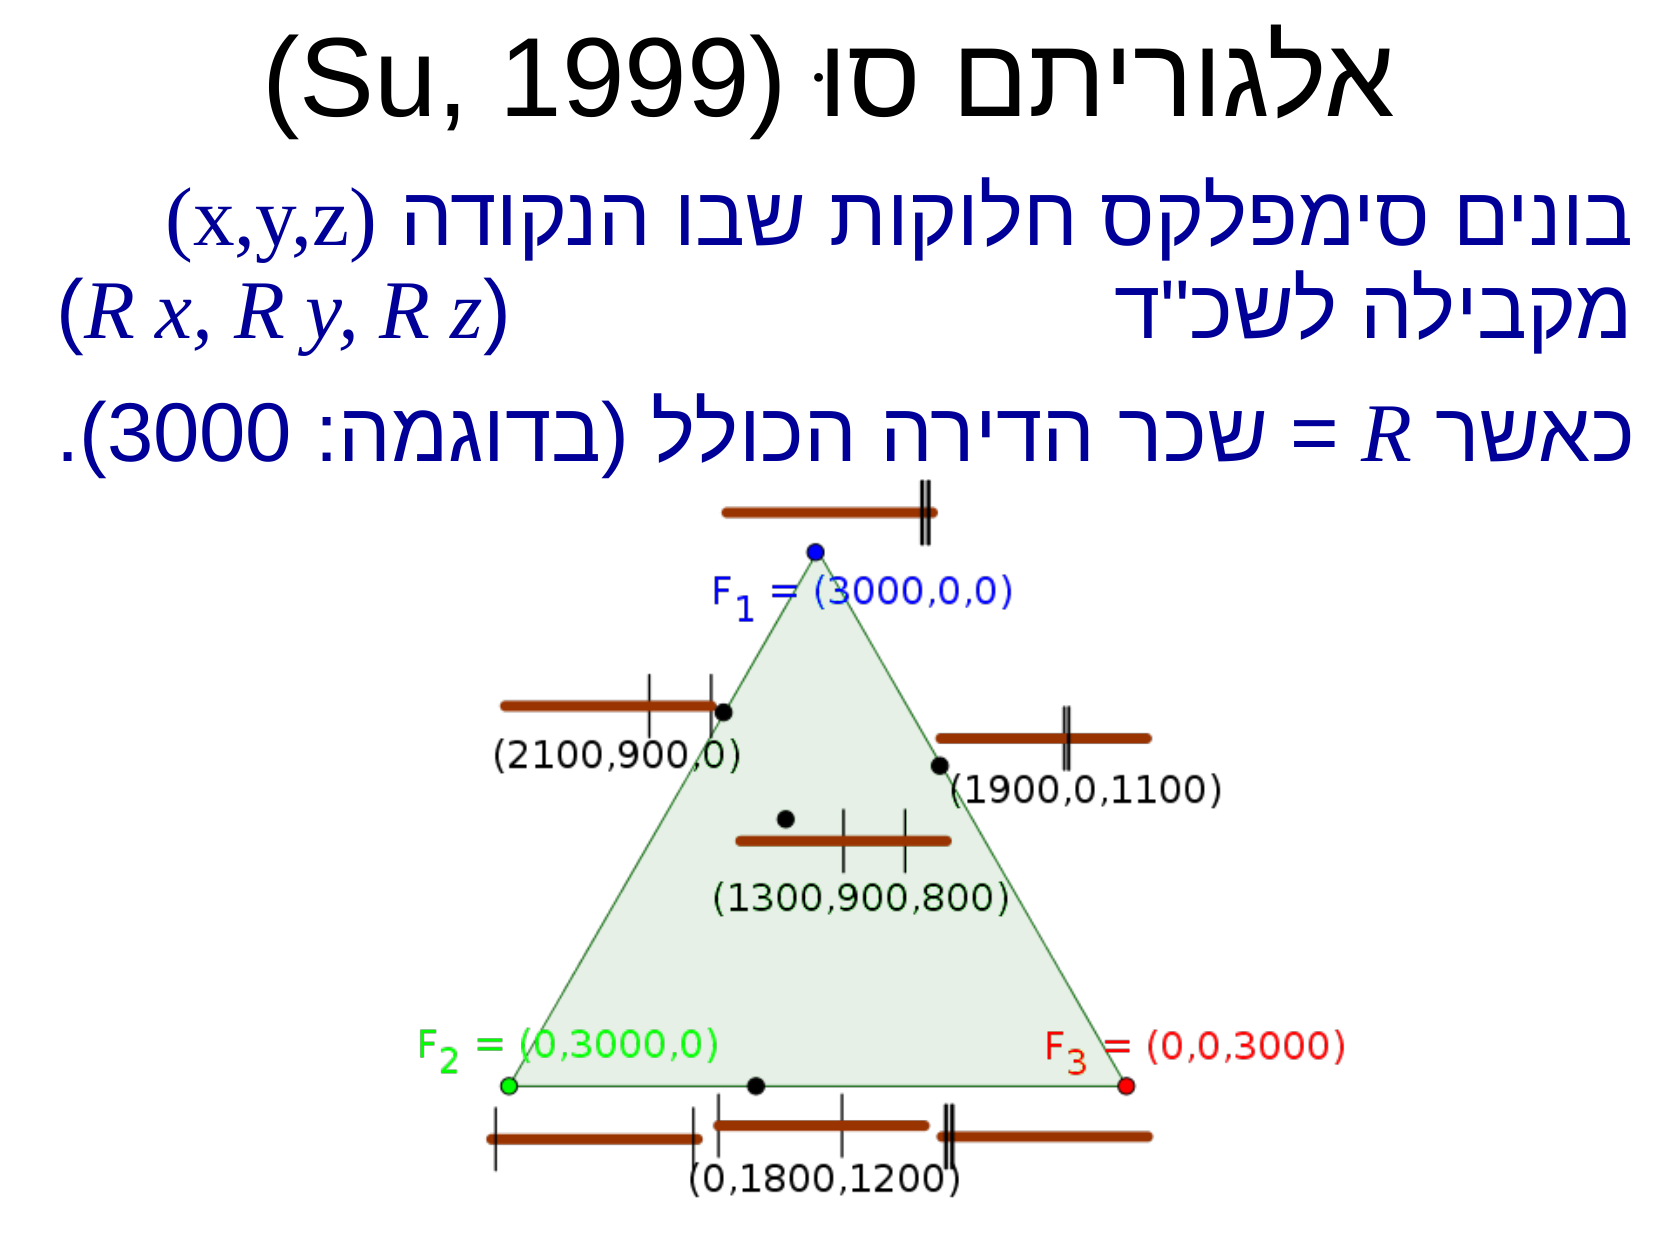

# אלגוריתם סוּ (Su, 1999)
בונים סימפלקס חלוקות שבו הנקודה (x,y,z) מקבילה לשכ"ד (R x, R y, R z)
כאשר R = שכר הדירה הכולל (בדוגמה: 3000).